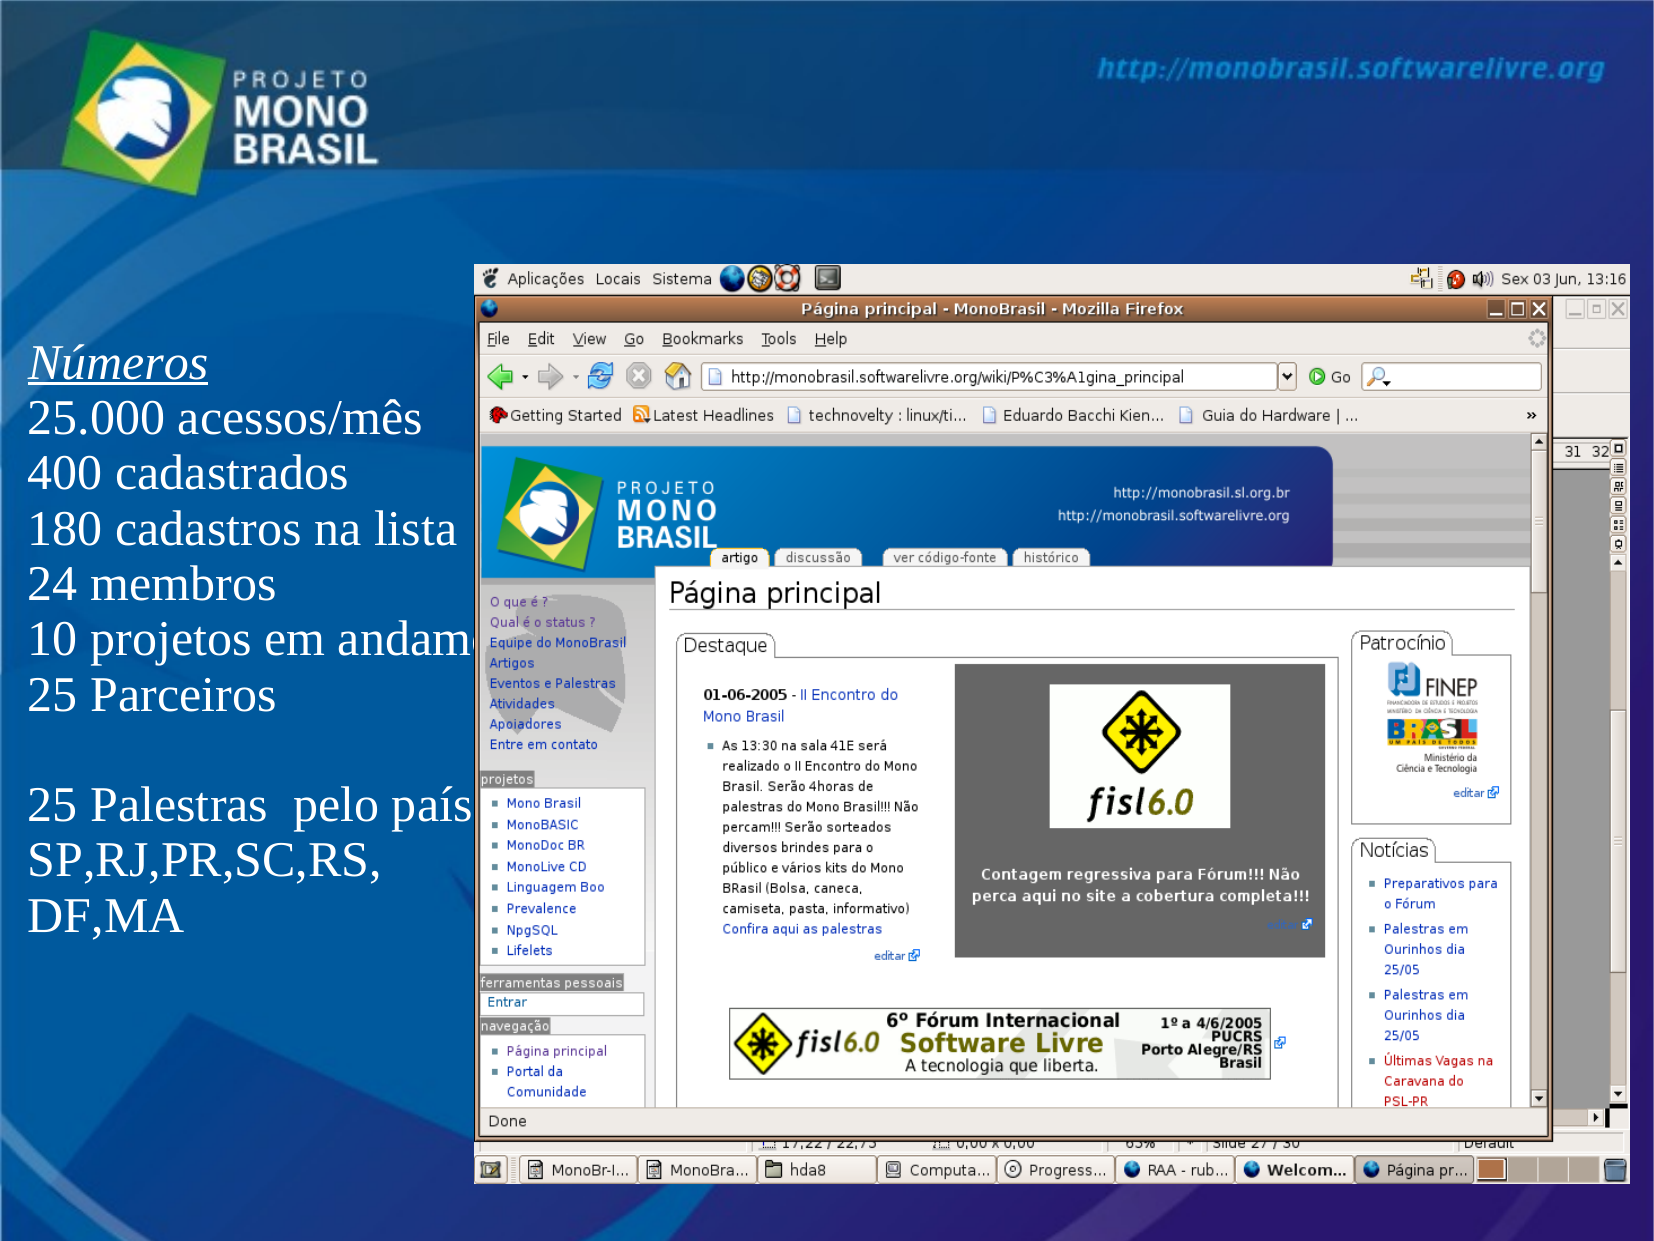

Números
25.000 acessos/mês
400 cadastrados
180 cadastros na lista
24 membros
10 projetos em andamento
25 Parceiros
25 Palestras pelo país
SP,RJ,PR,SC,RS,
DF,MA